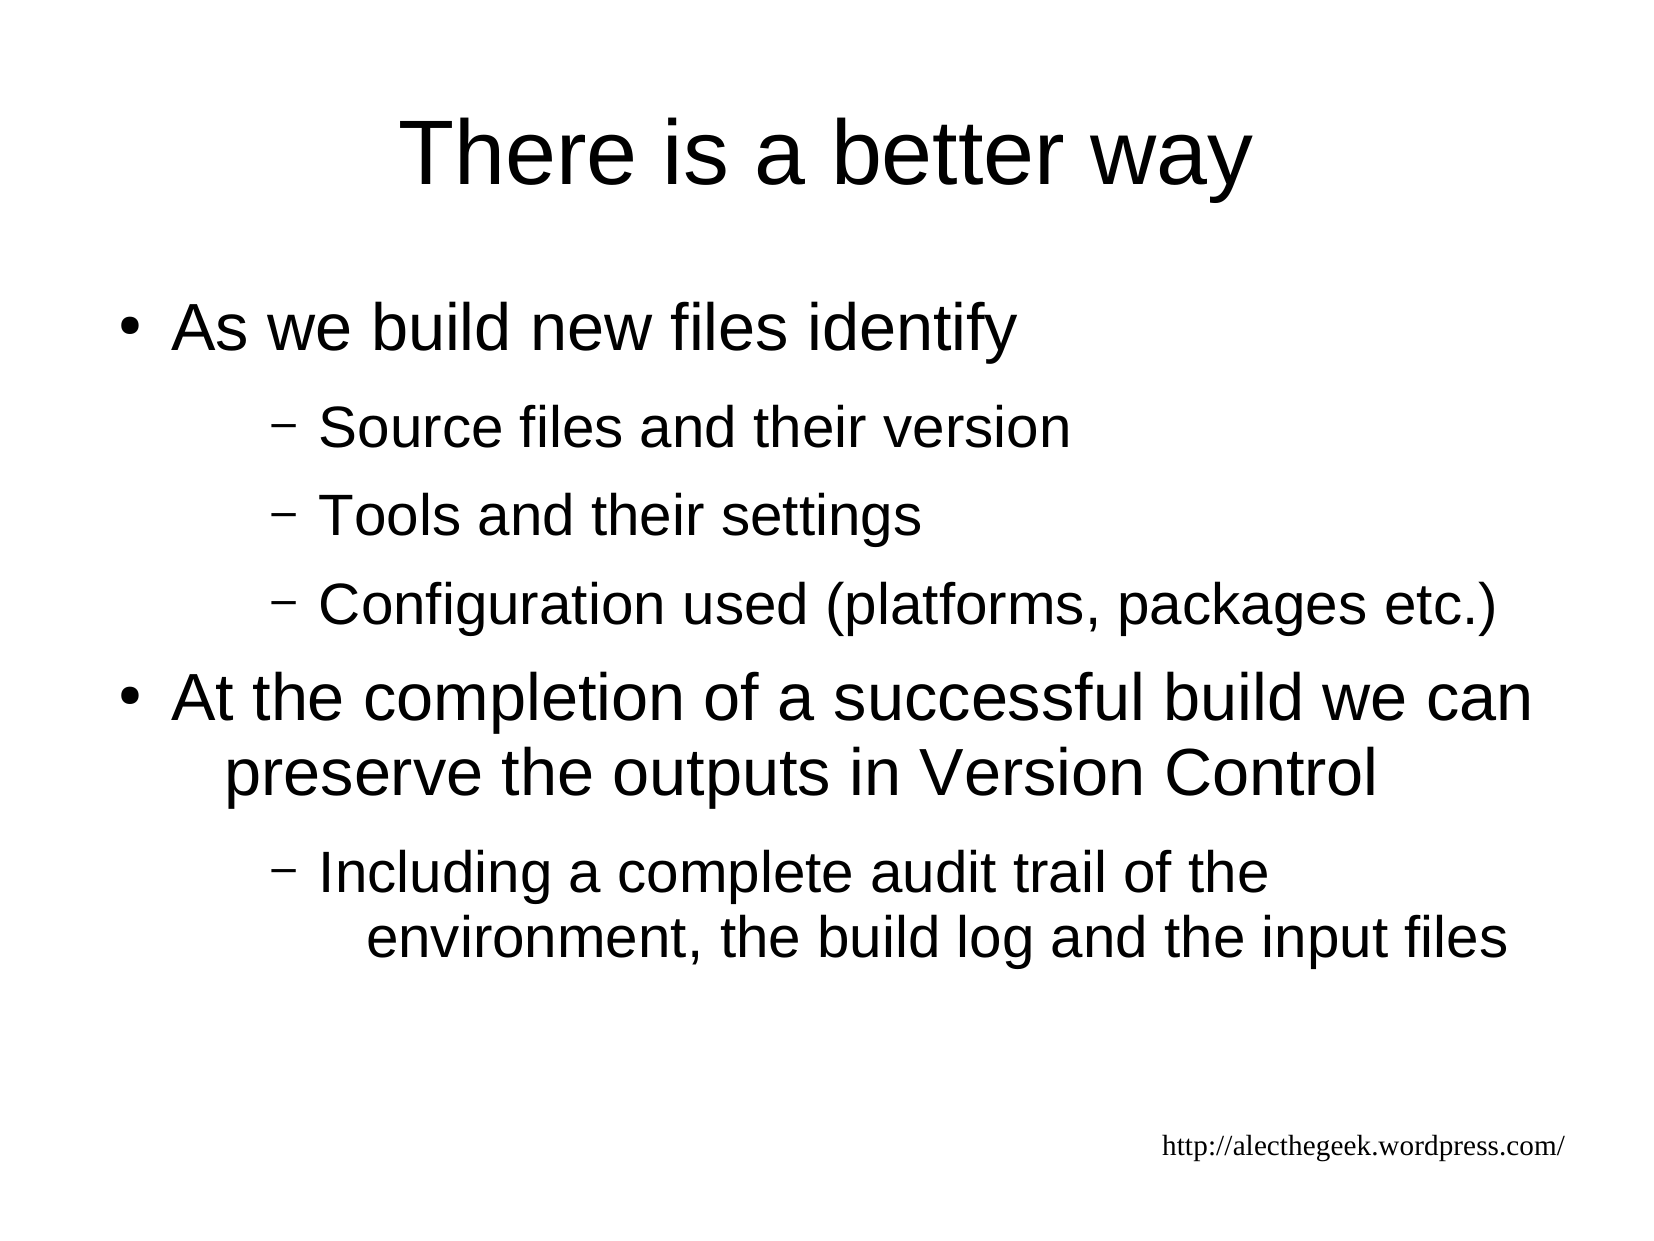

# There is a better way
As we build new files identify
Source files and their version
Tools and their settings
Configuration used (platforms, packages etc.)
At the completion of a successful build we can preserve the outputs in Version Control
Including a complete audit trail of the environment, the build log and the input files
http://alecthegeek.wordpress.com/